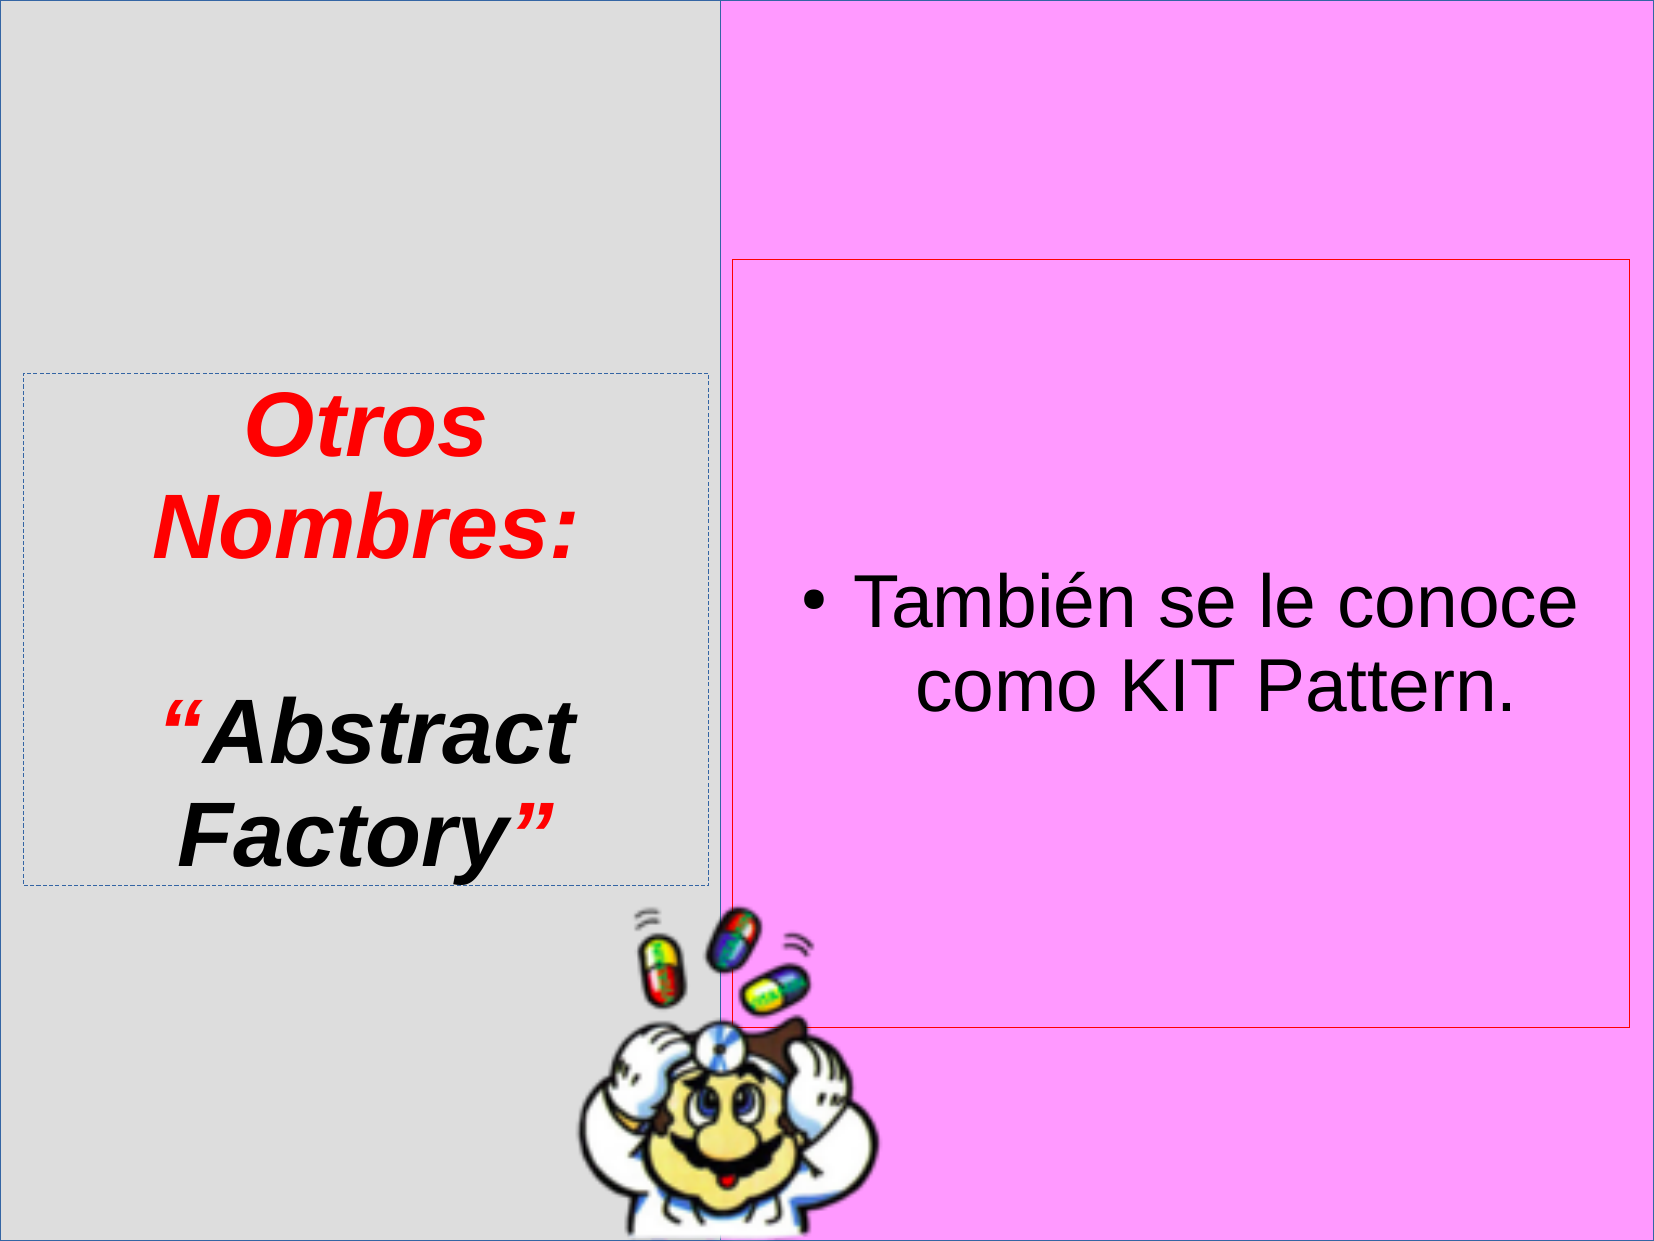

También se le conoce como KIT Pattern.
# Otros Nombres: “Abstract Factory”